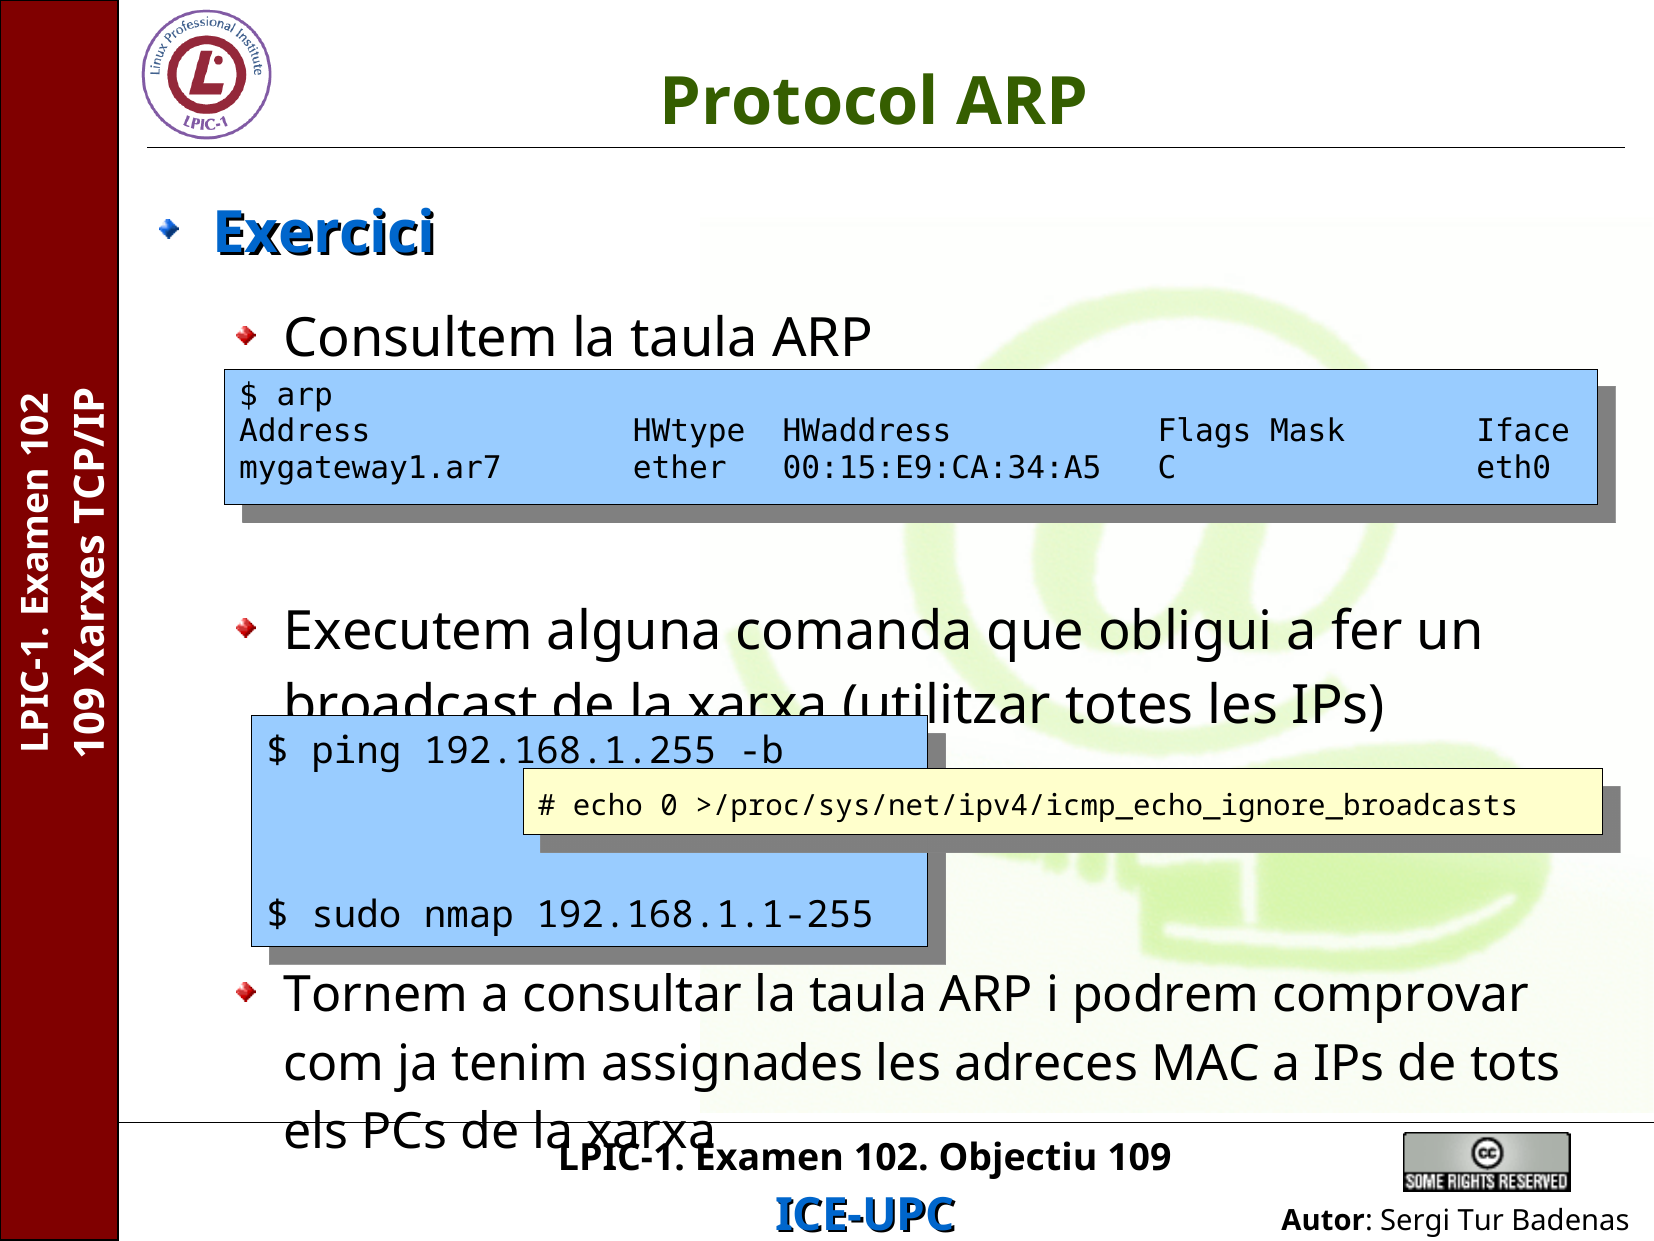

# Protocol ARP
Exercici
Consultem la taula ARP
Executem alguna comanda que obligui a fer un broadcast de la xarxa (utilitzar totes les IPs)
Tornem a consultar la taula ARP i podrem comprovar com ja tenim assignades les adreces MAC a IPs de tots els PCs de la xarxa
$ arp
Address HWtype HWaddress Flags Mask Iface
mygateway1.ar7 ether 00:15:E9:CA:34:A5 C eth0
$ ping 192.168.1.255 -b
$ sudo nmap 192.168.1.1-255
# echo 0 >/proc/sys/net/ipv4/icmp_echo_ignore_broadcasts